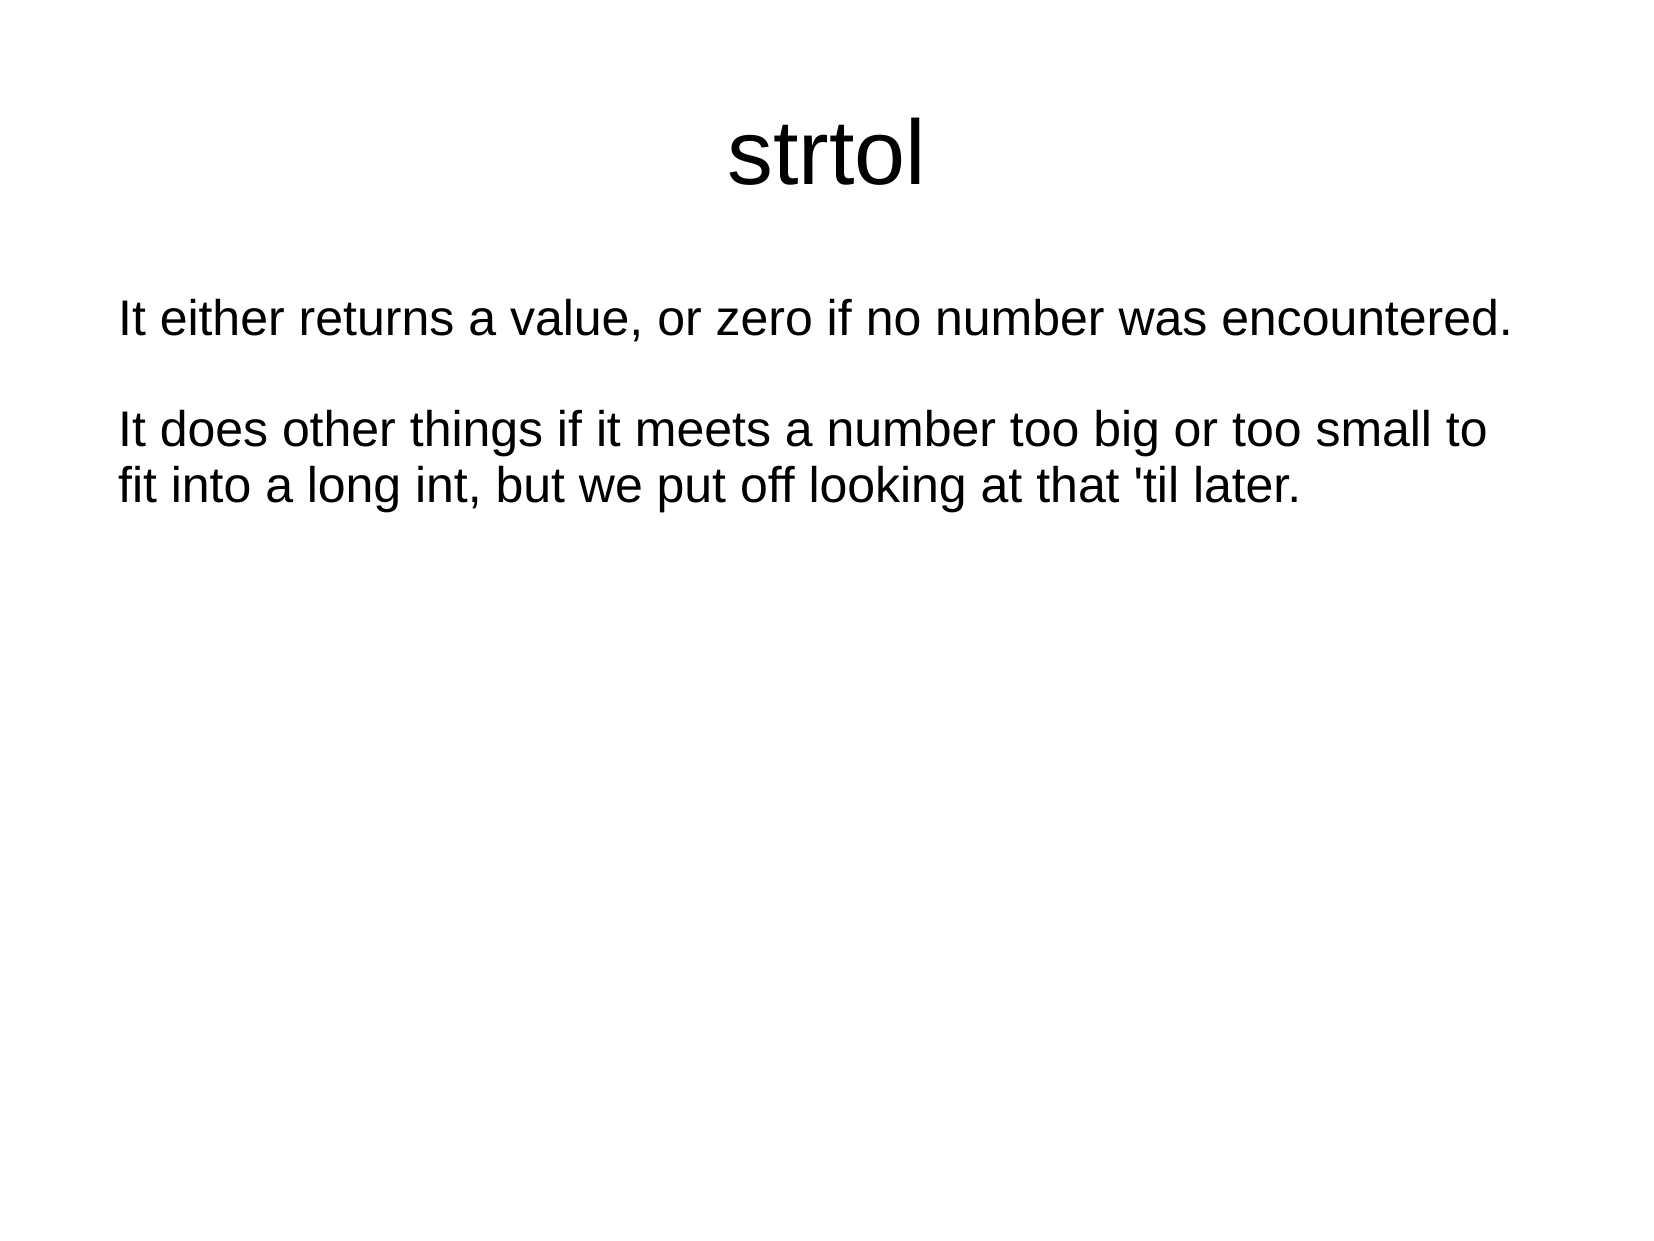

# strtol
It either returns a value, or zero if no number was encountered.
It does other things if it meets a number too big or too small to fit into a long int, but we put off looking at that 'til later.